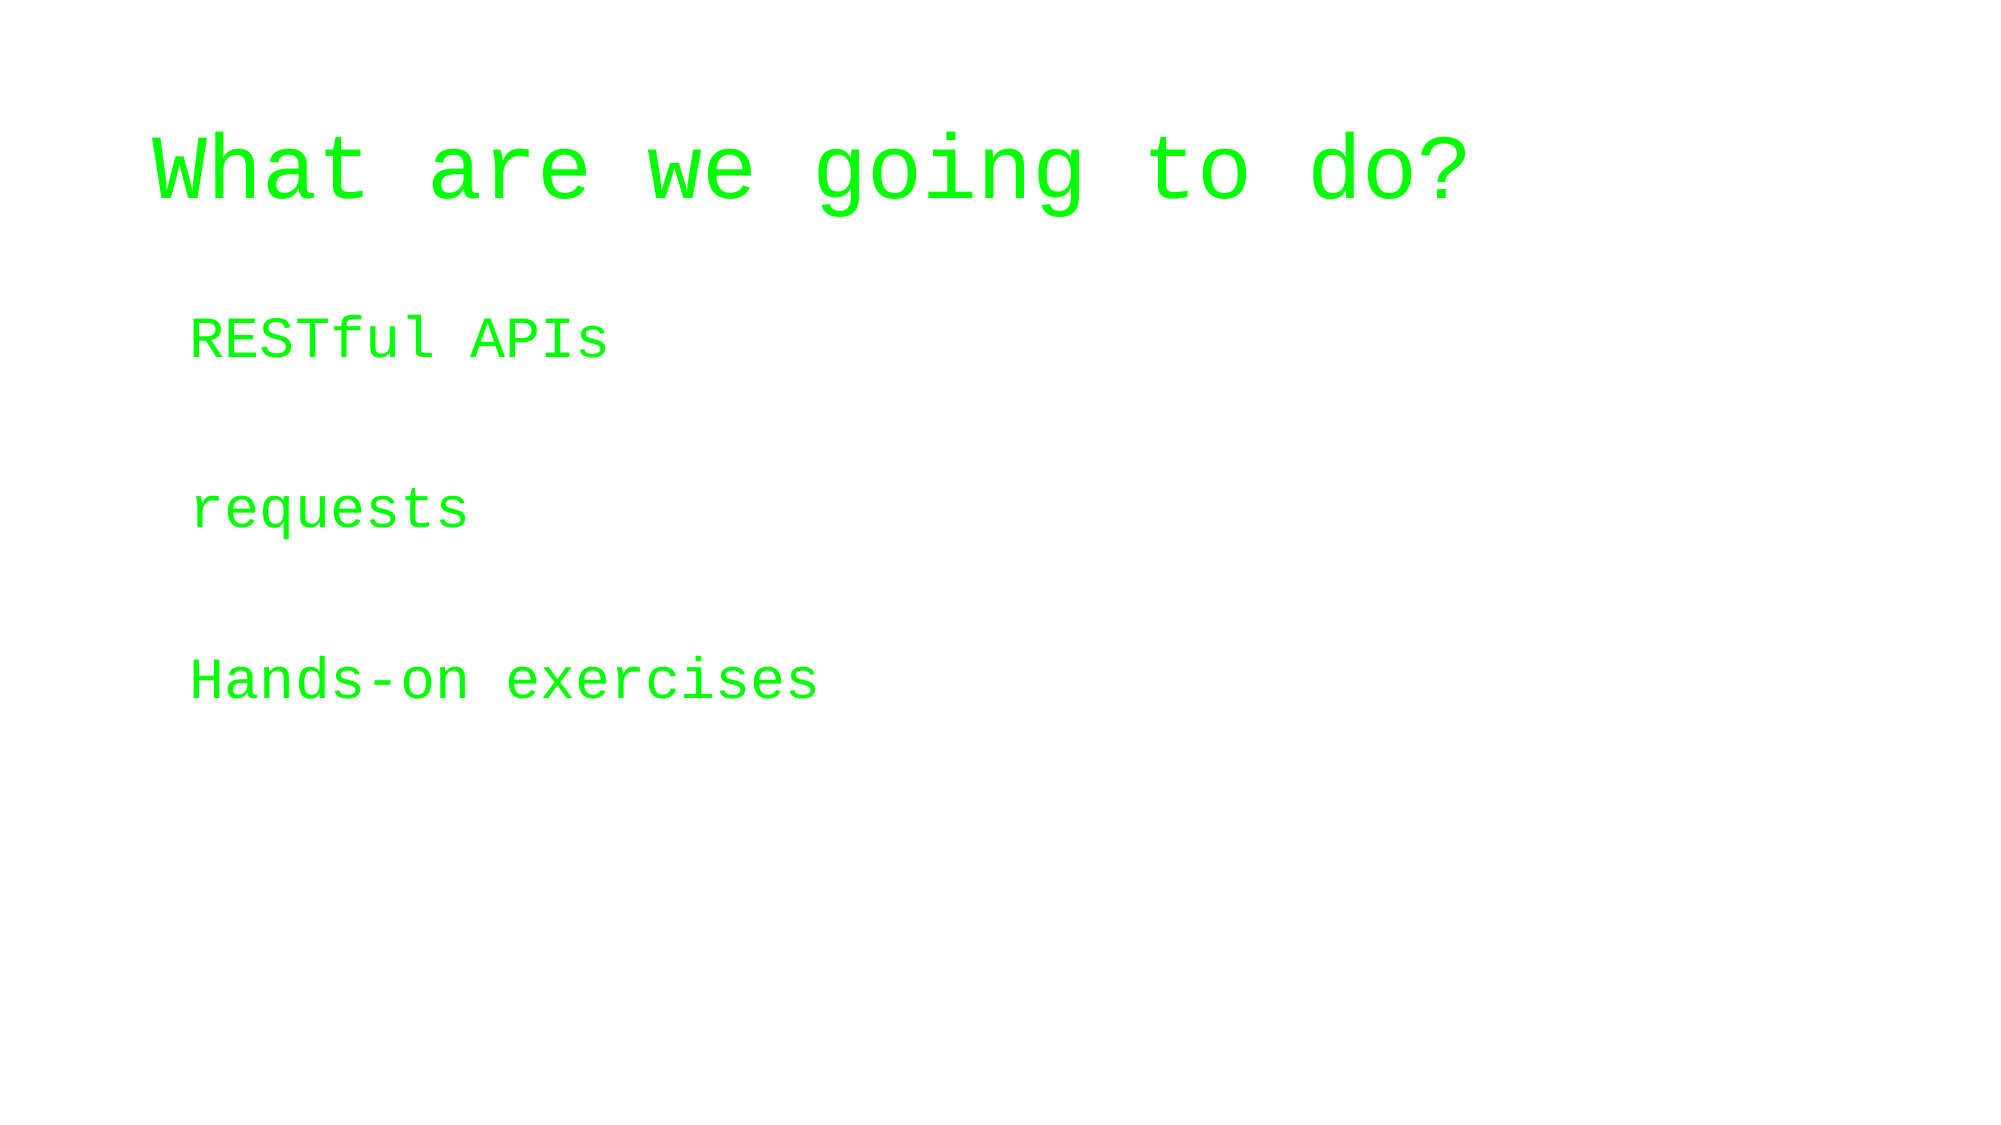

# What are we going to do?
RESTful APIs
requests
Hands-on exercises